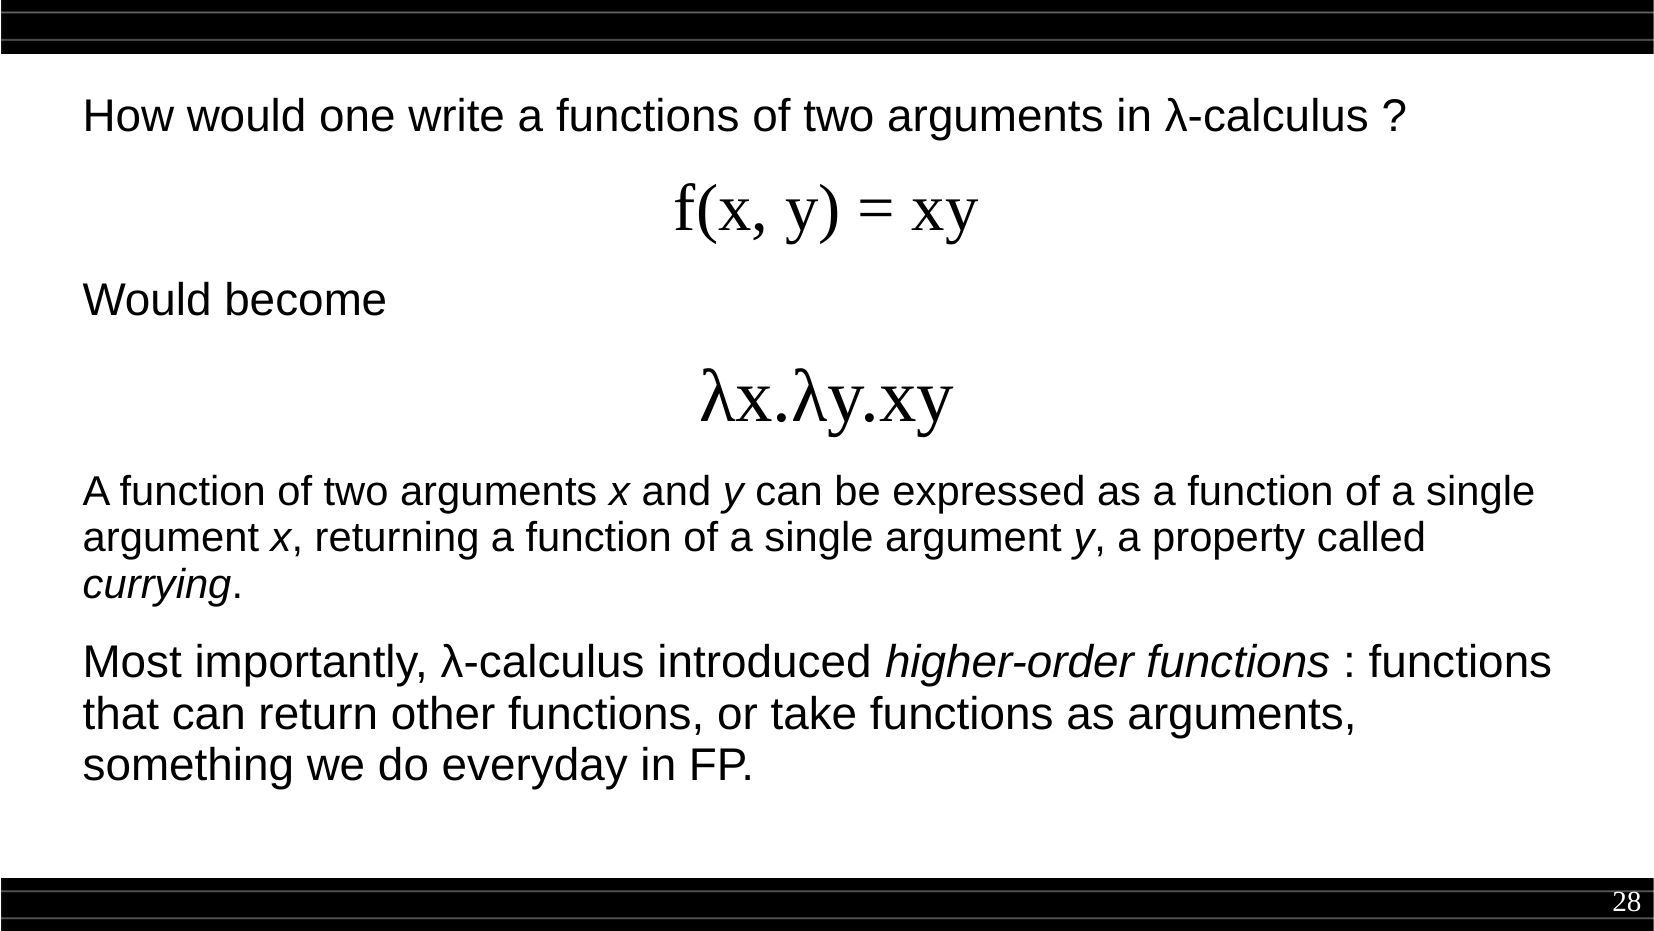

# How would one write a functions of two arguments in λ-calculus ?
f(x, y) = xy
Would become
λx.λy.xy
A function of two arguments x and y can be expressed as a function of a single argument x, returning a function of a single argument y, a property called currying.
Most importantly, λ-calculus introduced higher-order functions : functions that can return other functions, or take functions as arguments, something we do everyday in FP.